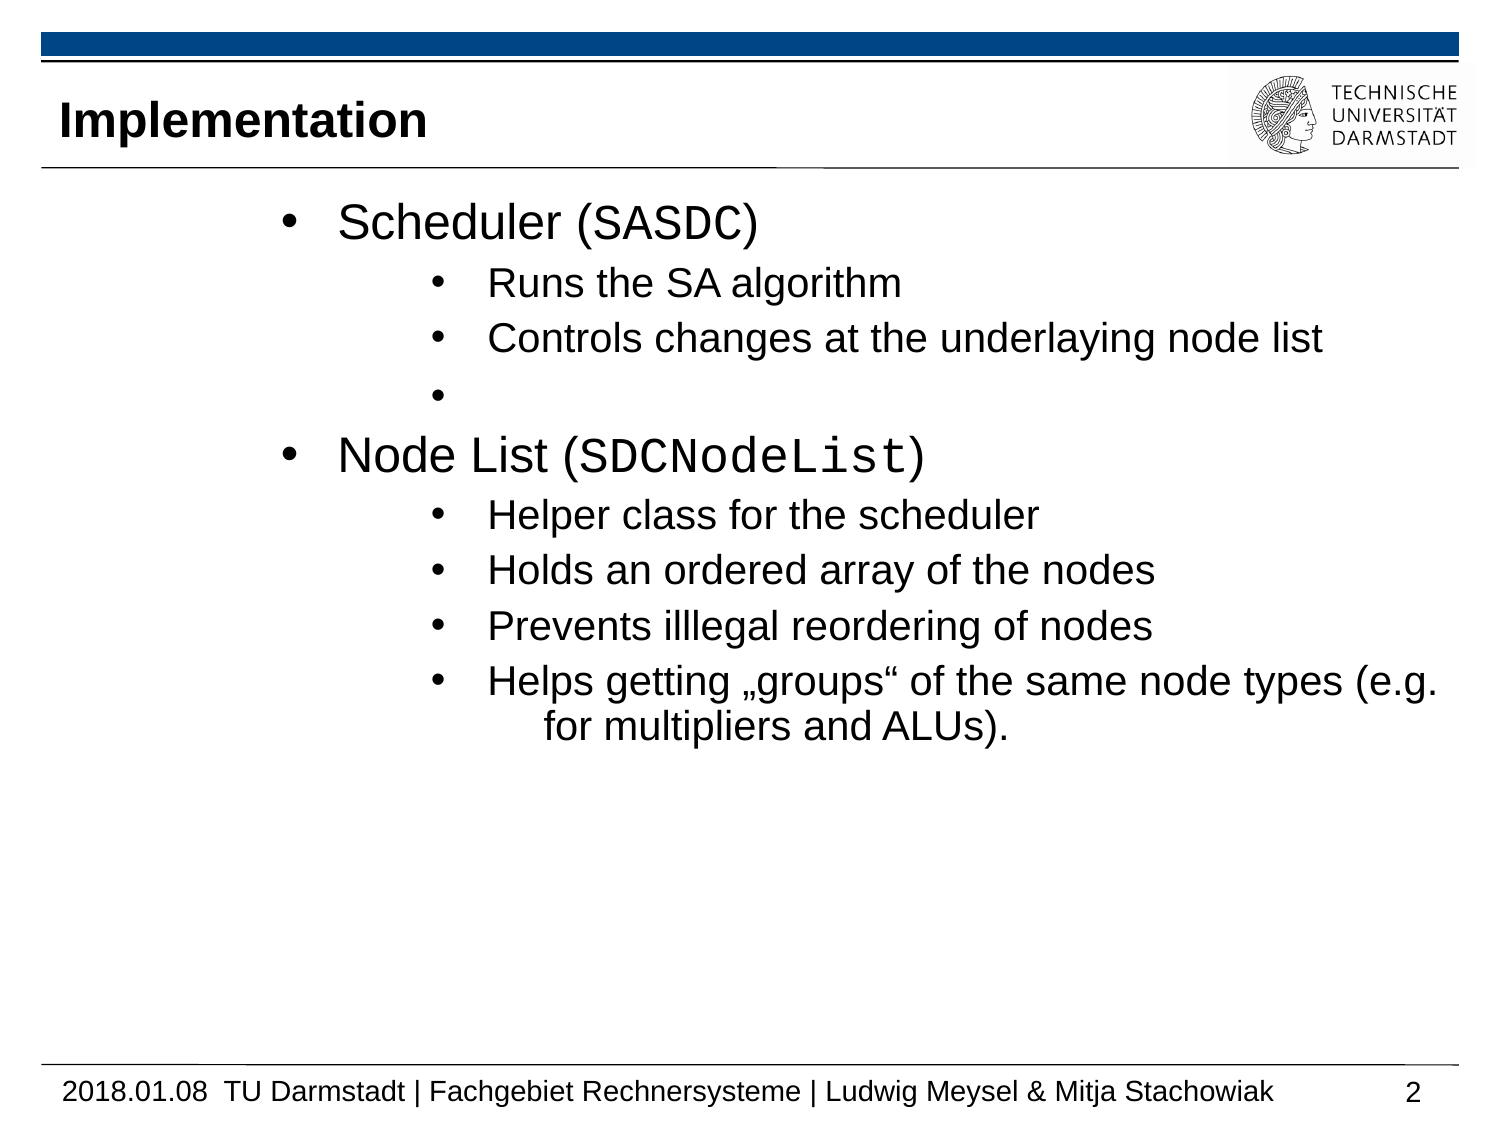

# Implementation
Scheduler (SASDC)
Runs the SA algorithm
Controls changes at the underlaying node list
Node List (SDCNodeList)
Helper class for the scheduler
Holds an ordered array of the nodes
Prevents illlegal reordering of nodes
Helps getting „groups“ of the same node types (e.g. for multipliers and ALUs).
TU Darmstadt | Fachgebiet Rechnersysteme | Ludwig Meysel & Mitja Stachowiak